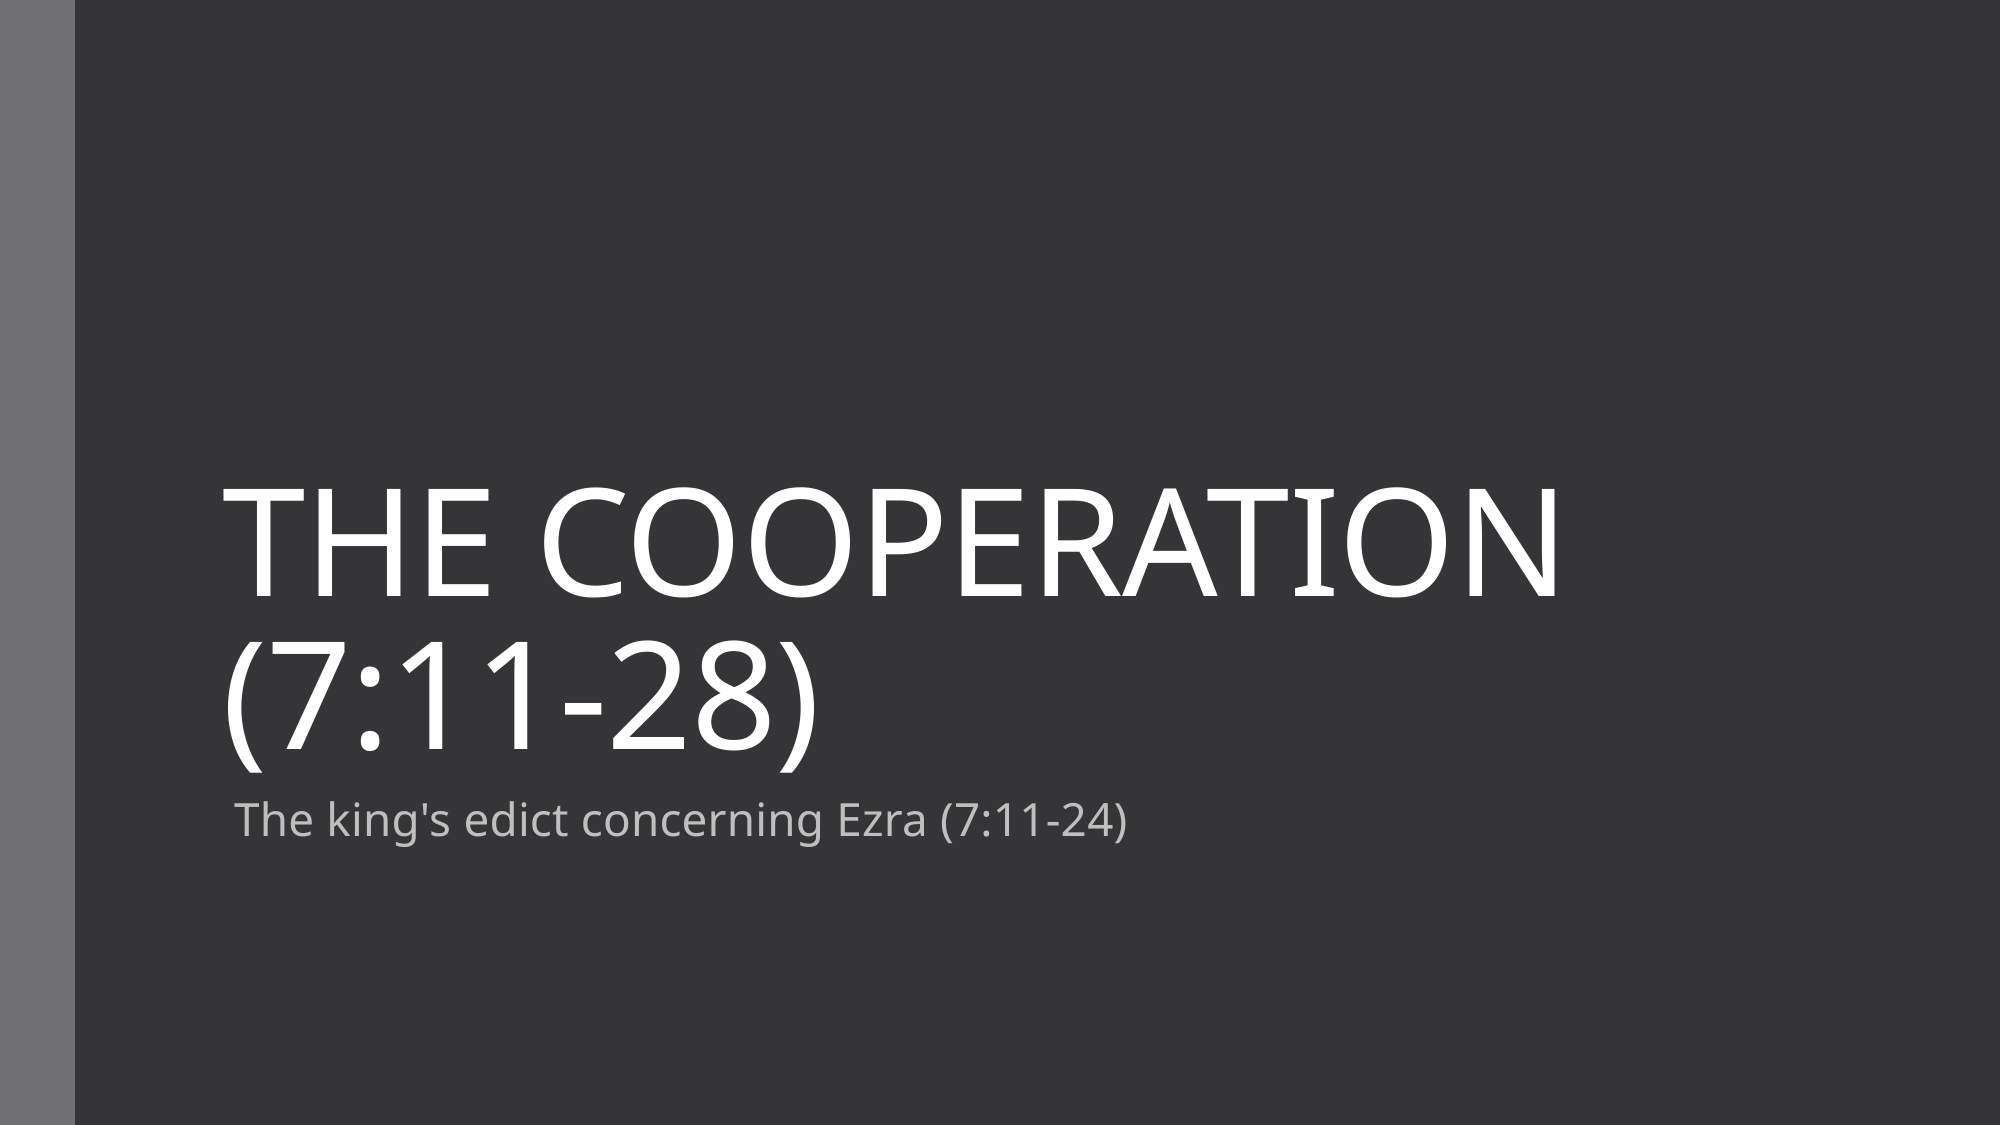

# THE COOPERATION (7:11-28)
 The king's edict concerning Ezra (7:11-24)